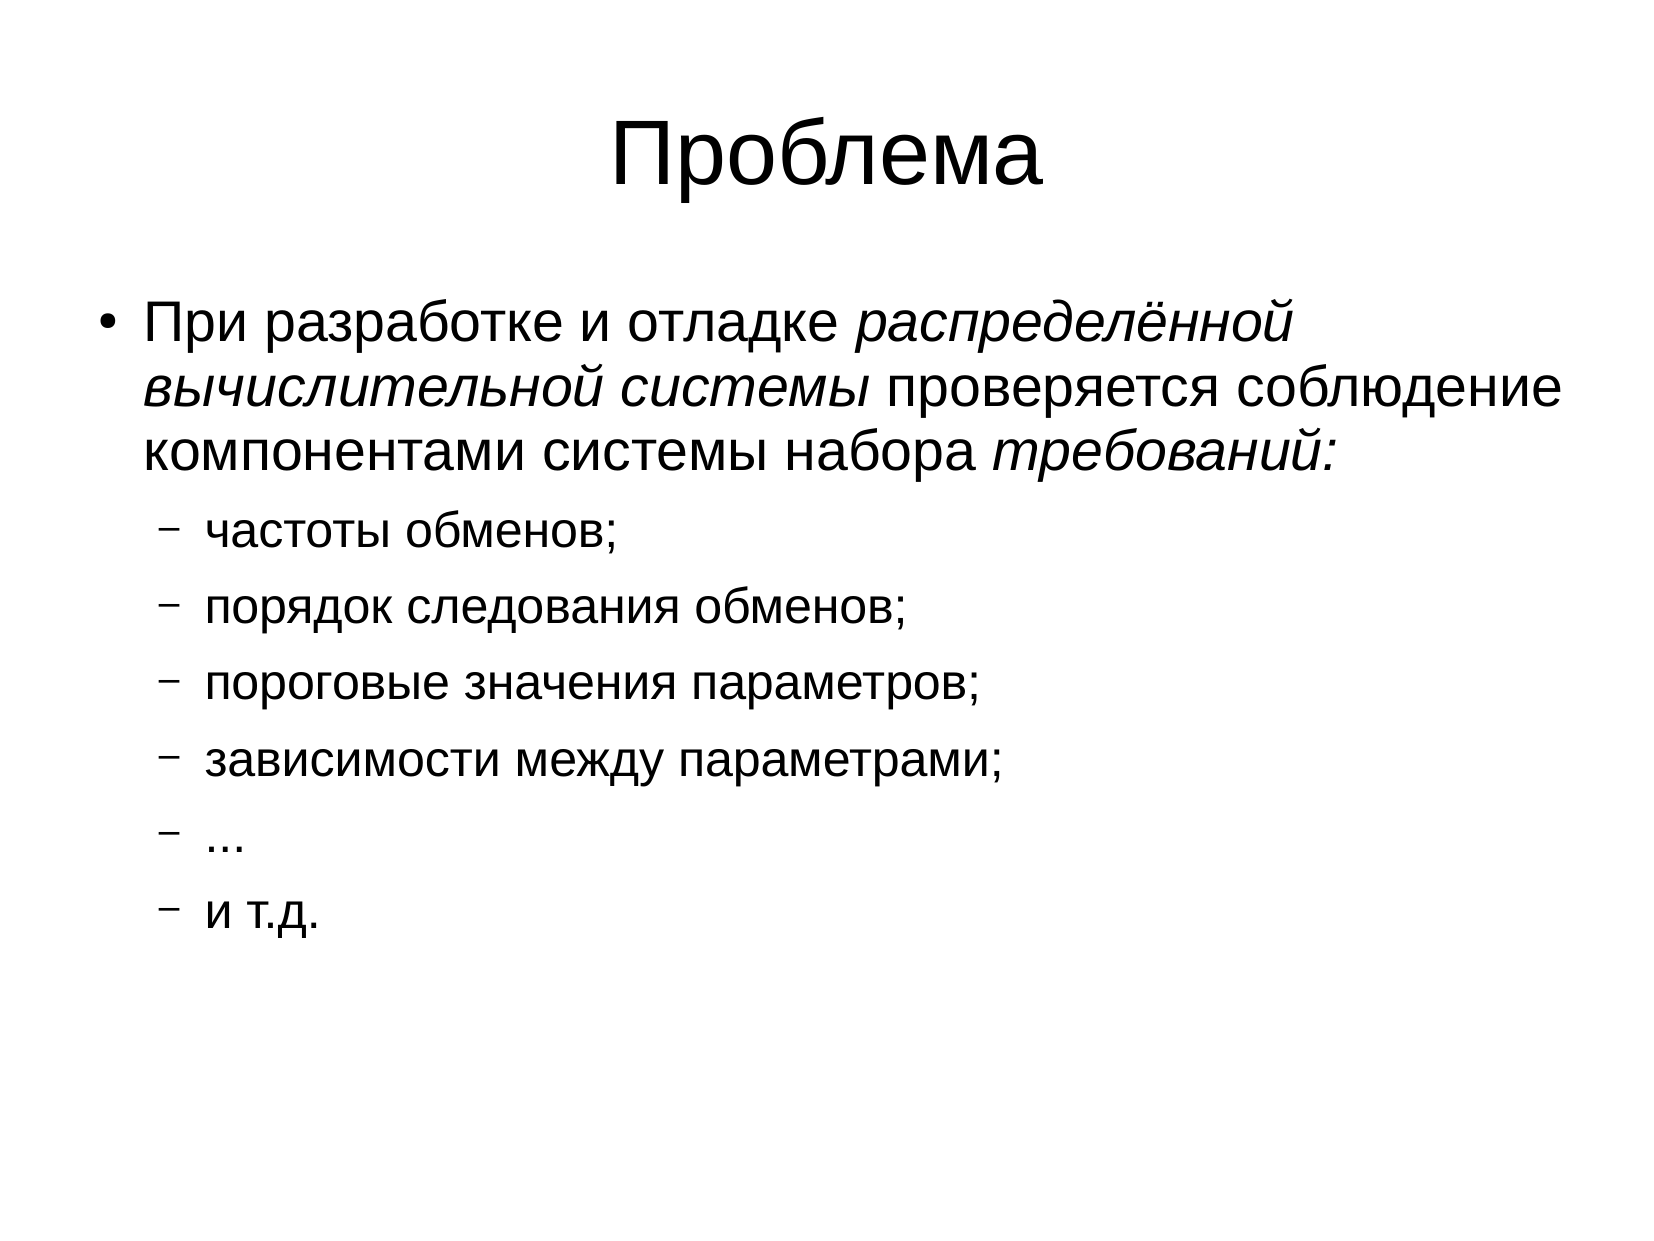

# Проблема
При разработке и отладке распределённой вычислительной системы проверяется соблюдение компонентами системы набора требований:
частоты обменов;
порядок следования обменов;
пороговые значения параметров;
зависимости между параметрами;
...
и т.д.